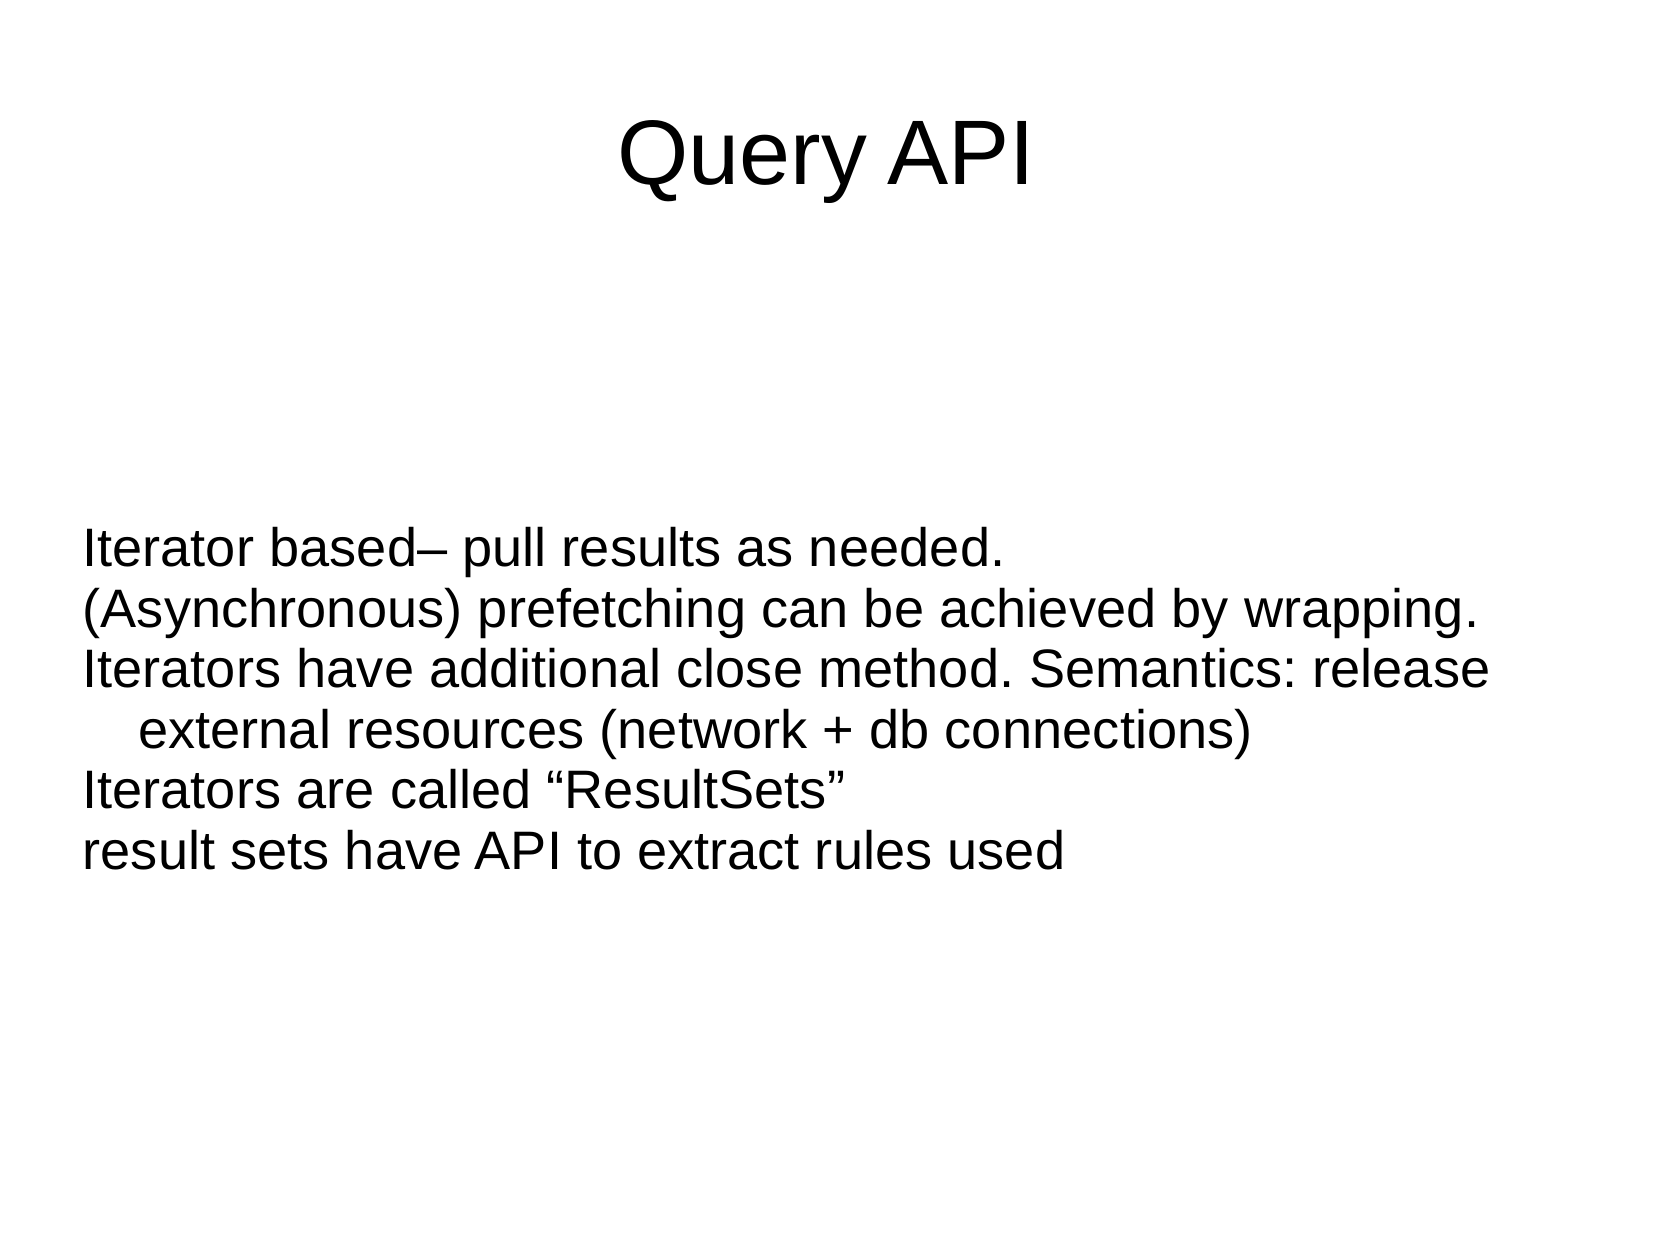

# Query API
Iterator based– pull results as needed.
(Asynchronous) prefetching can be achieved by wrapping.
Iterators have additional close method. Semantics: release external resources (network + db connections)
Iterators are called “ResultSets”
result sets have API to extract rules used